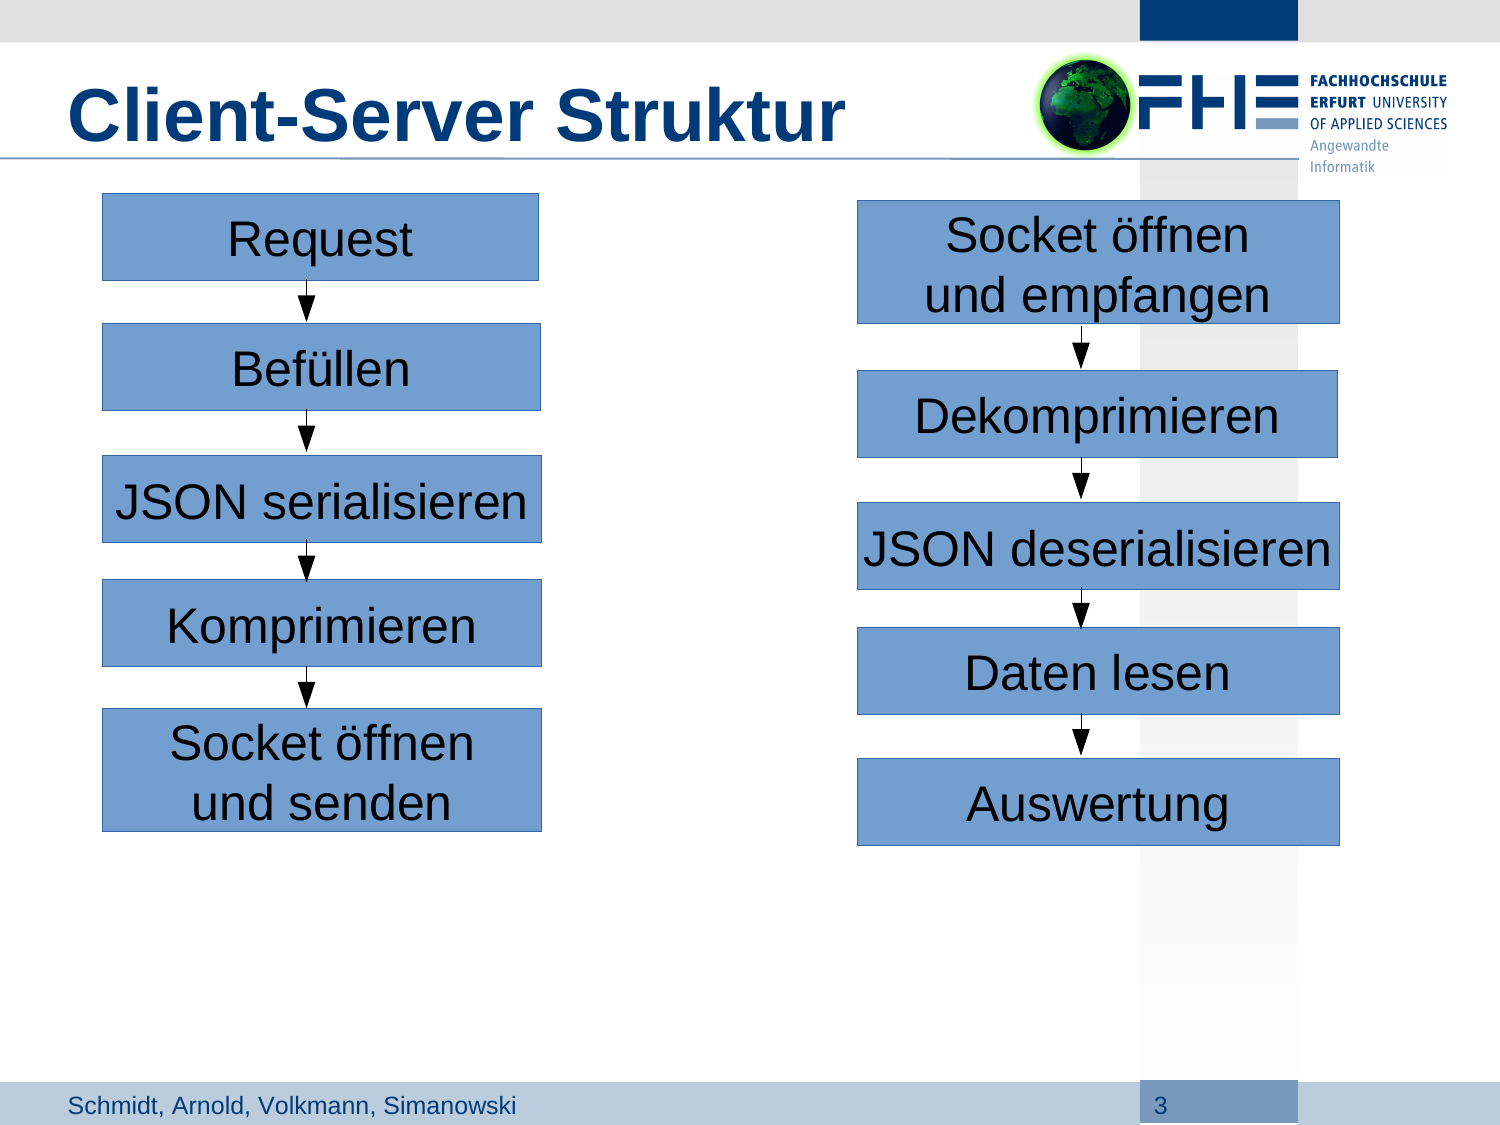

# Client-Server Struktur
Request
Socket öffnen
und empfangen
Befüllen
Dekomprimieren
JSON serialisieren
JSON deserialisieren
Komprimieren
Daten lesen
Socket öffnen
und senden
Auswertung